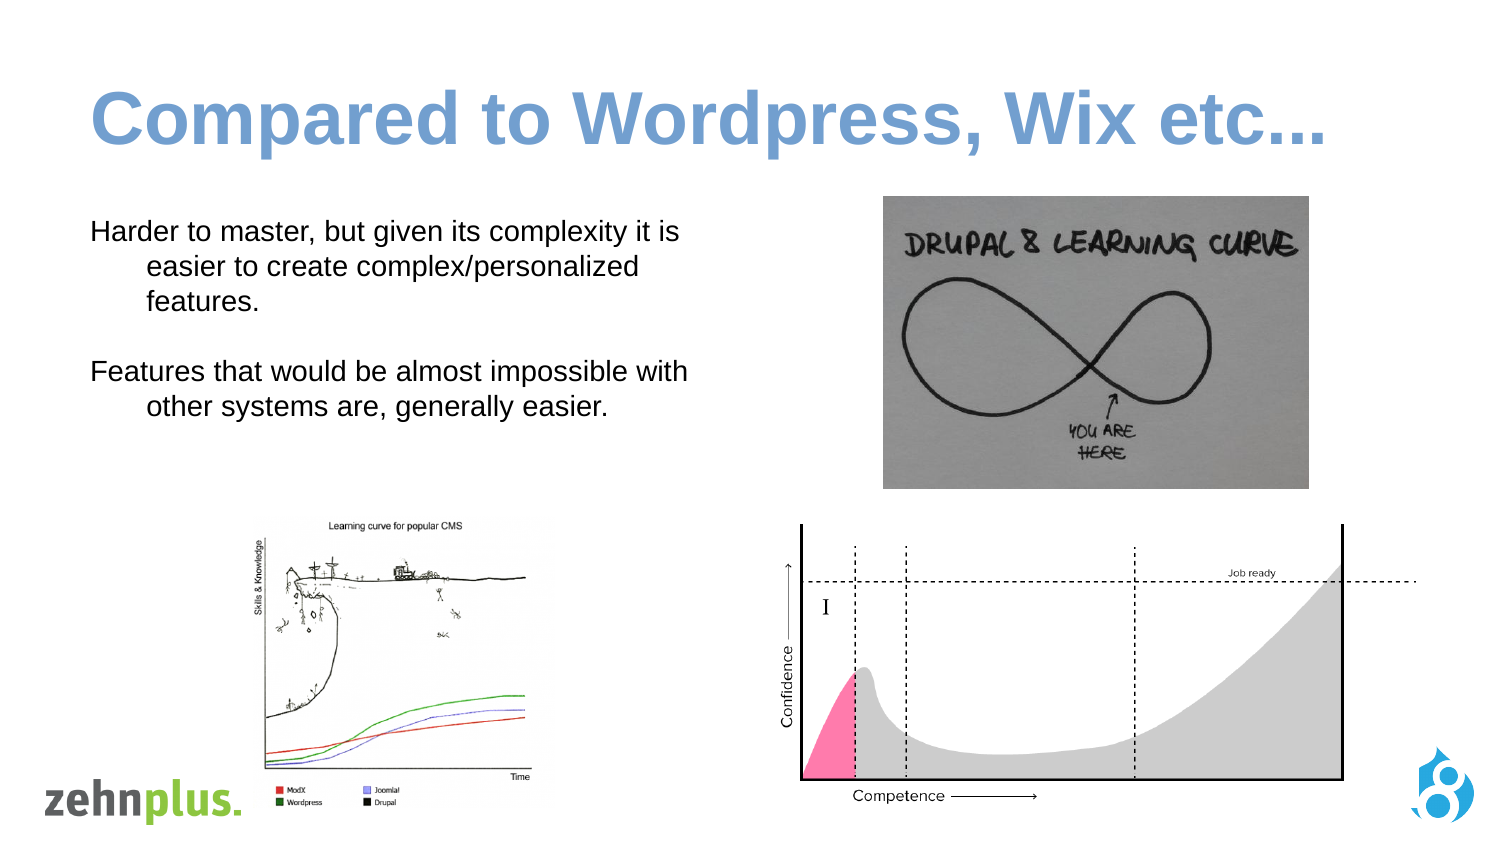

# Compared to Wordpress, Wix etc...
Harder to master, but given its complexity it is easier to create complex/personalized features.
Features that would be almost impossible with other systems are, generally easier.